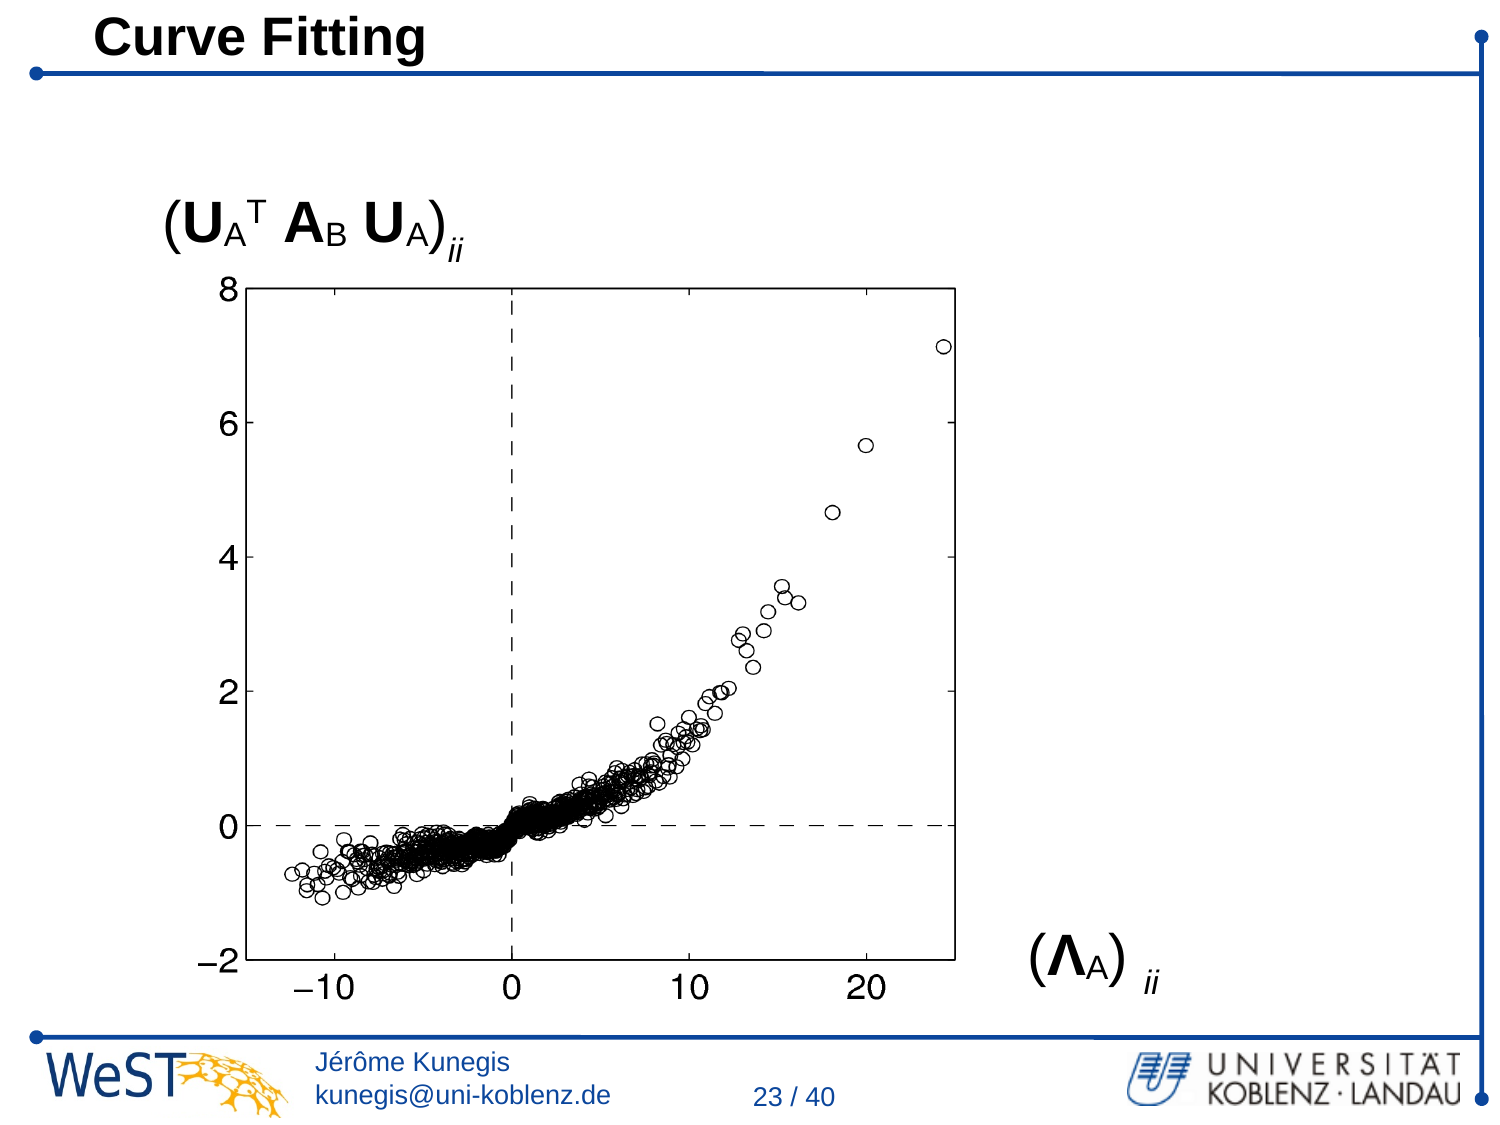

Curve Fitting
(UAT AB UA)ii
(ΛA) ii